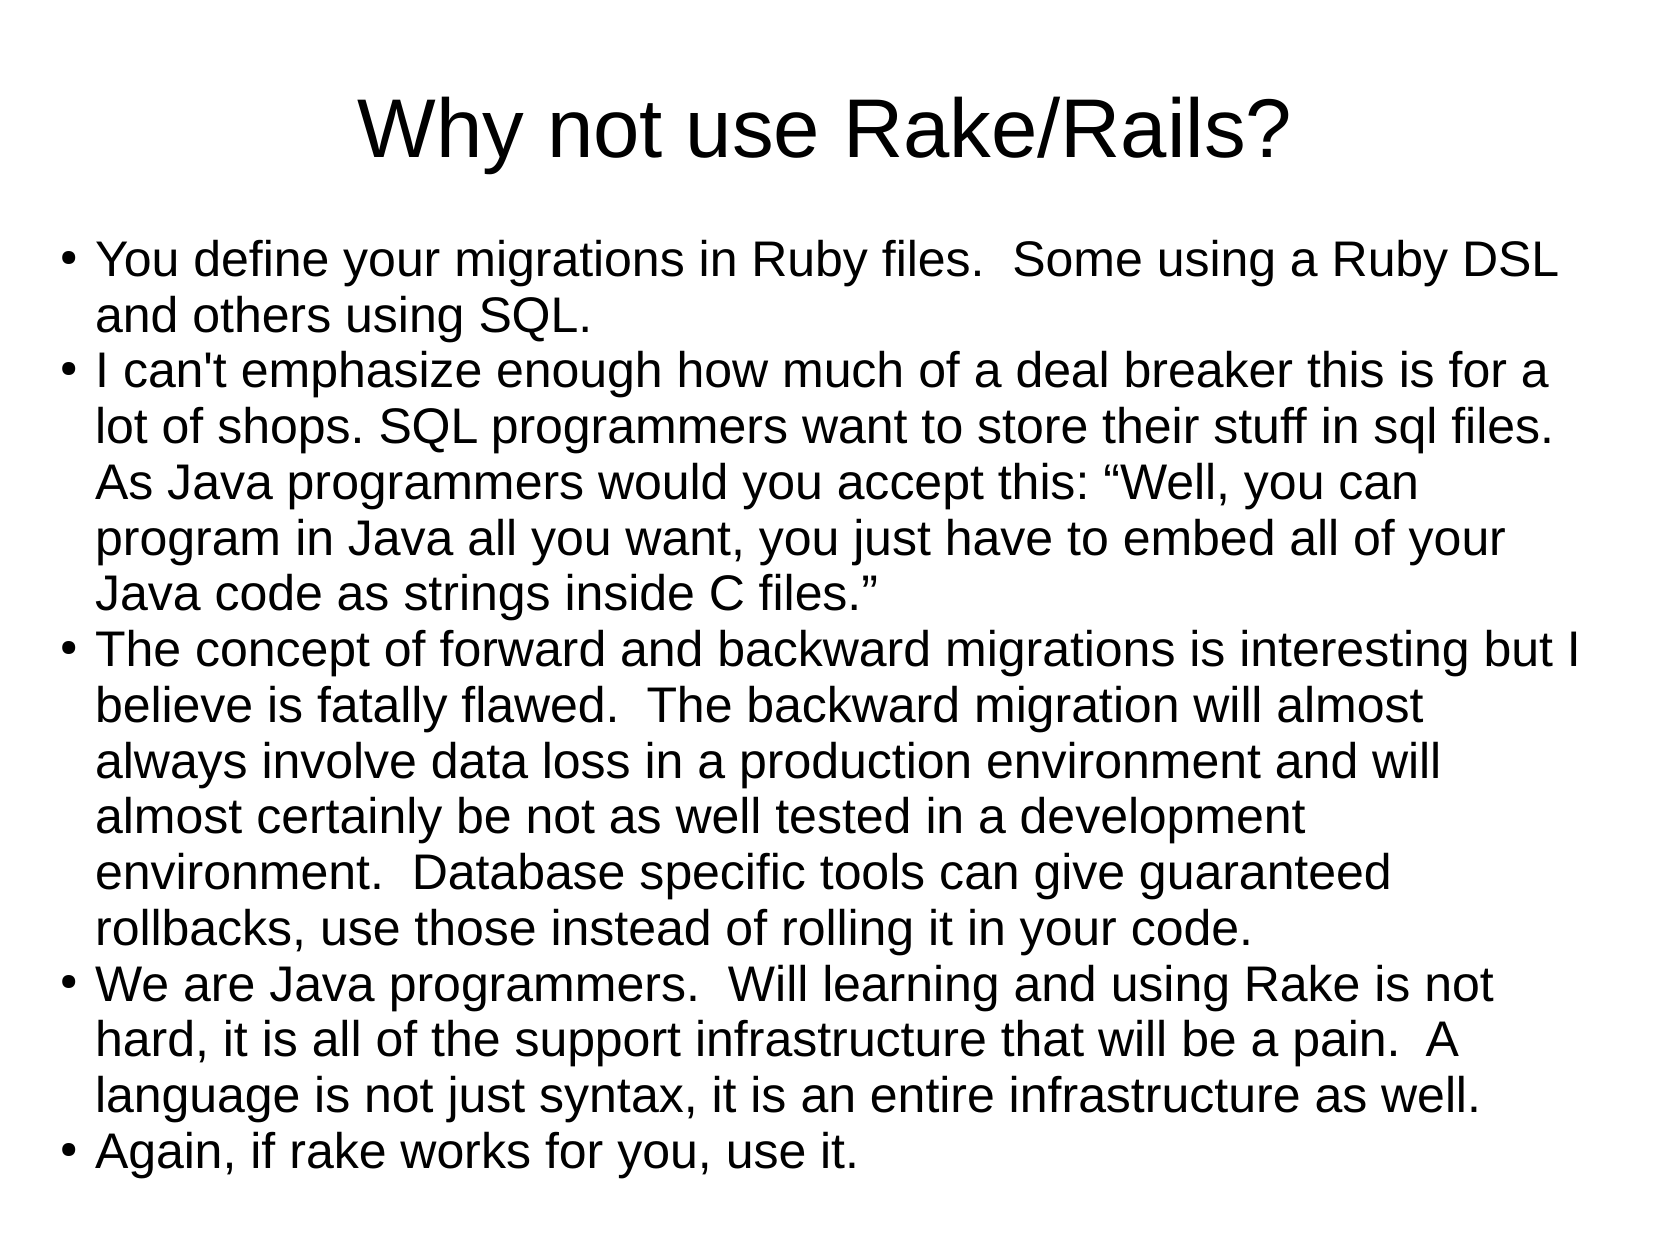

Why not use Rake/Rails?
You define your migrations in Ruby files. Some using a Ruby DSL and others using SQL.
I can't emphasize enough how much of a deal breaker this is for a lot of shops. SQL programmers want to store their stuff in sql files. As Java programmers would you accept this: “Well, you can program in Java all you want, you just have to embed all of your Java code as strings inside C files.”
The concept of forward and backward migrations is interesting but I believe is fatally flawed. The backward migration will almost always involve data loss in a production environment and will almost certainly be not as well tested in a development environment. Database specific tools can give guaranteed rollbacks, use those instead of rolling it in your code.
We are Java programmers. Will learning and using Rake is not hard, it is all of the support infrastructure that will be a pain. A language is not just syntax, it is an entire infrastructure as well.
Again, if rake works for you, use it.